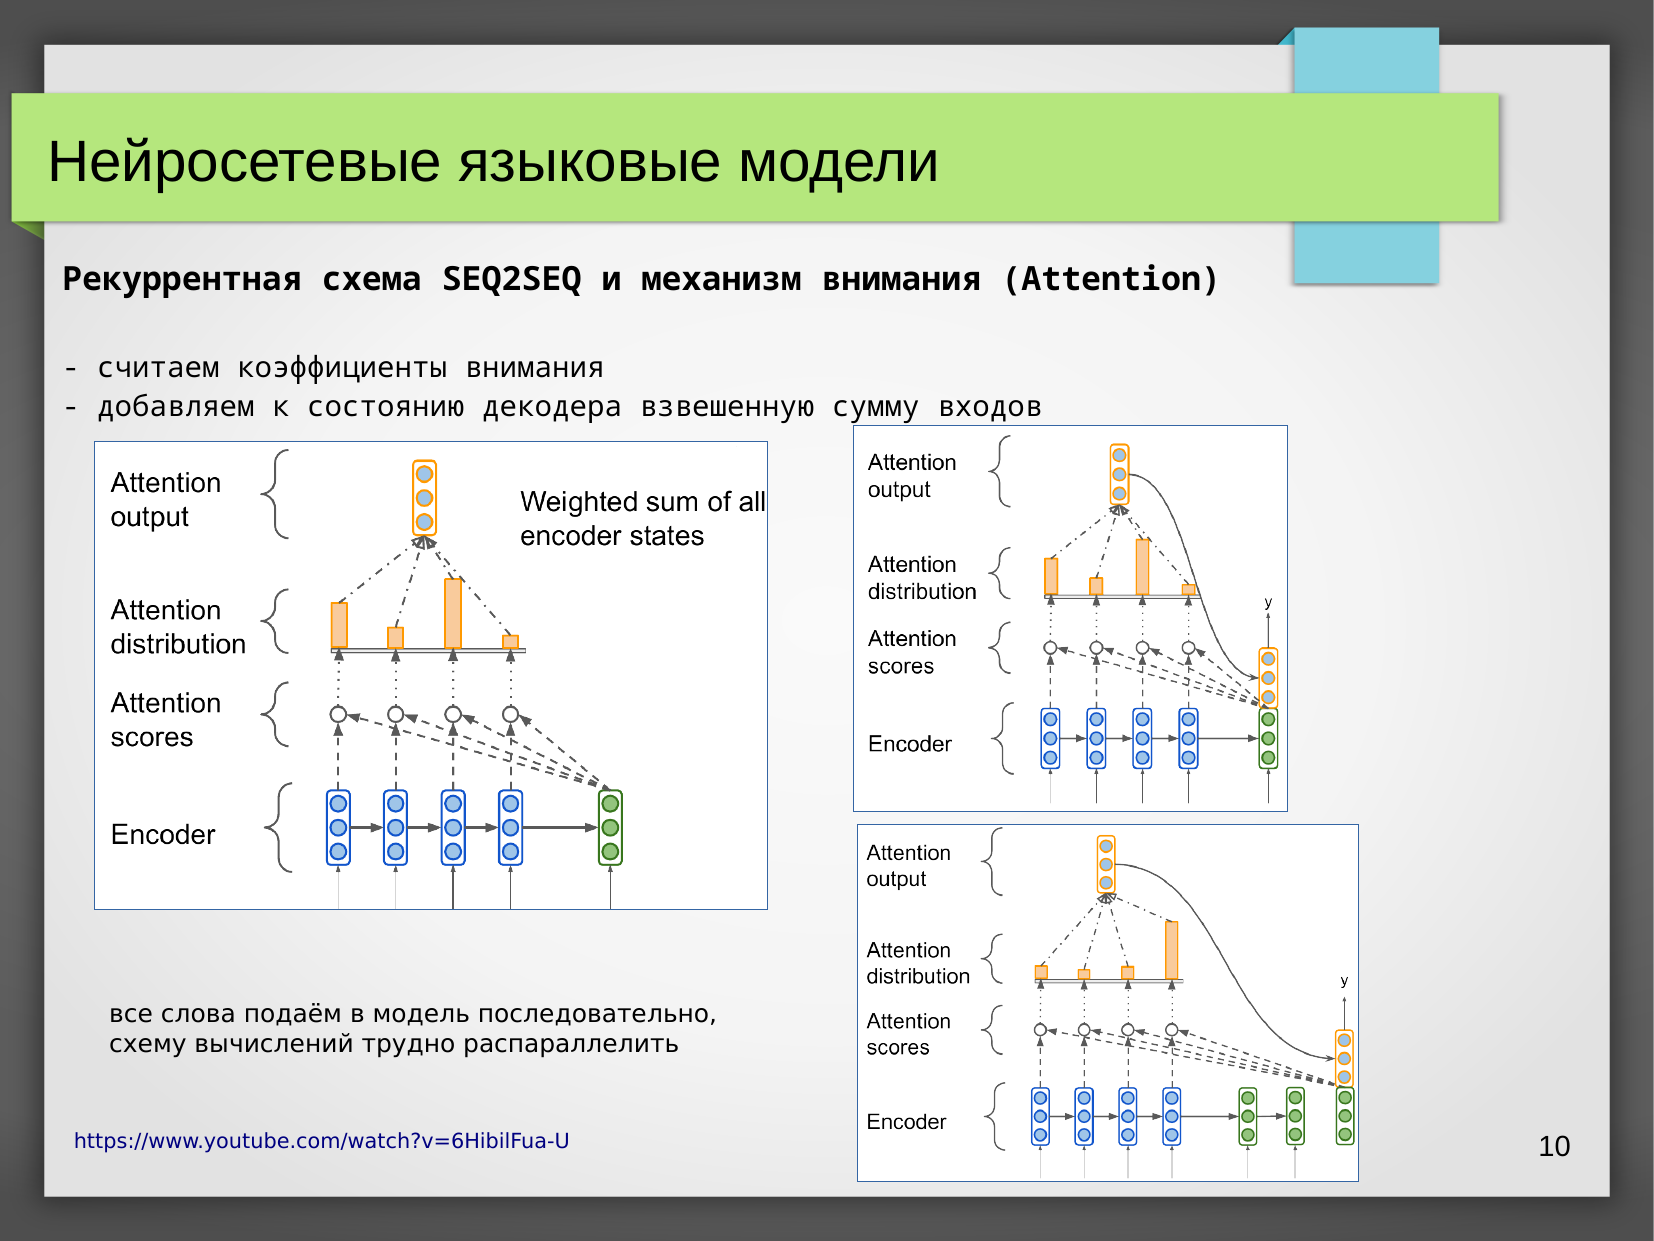

# Нейросетевые языковые модели
Рекуррентная схема SEQ2SEQ и механизм внимания (Attention)
- считаем коэффициенты внимания
- добавляем к состоянию декодера взвешенную сумму входов
все слова подаём в модель последовательно,
схему вычислений трудно распараллелить
https://www.youtube.com/watch?v=6HibilFua-U
10